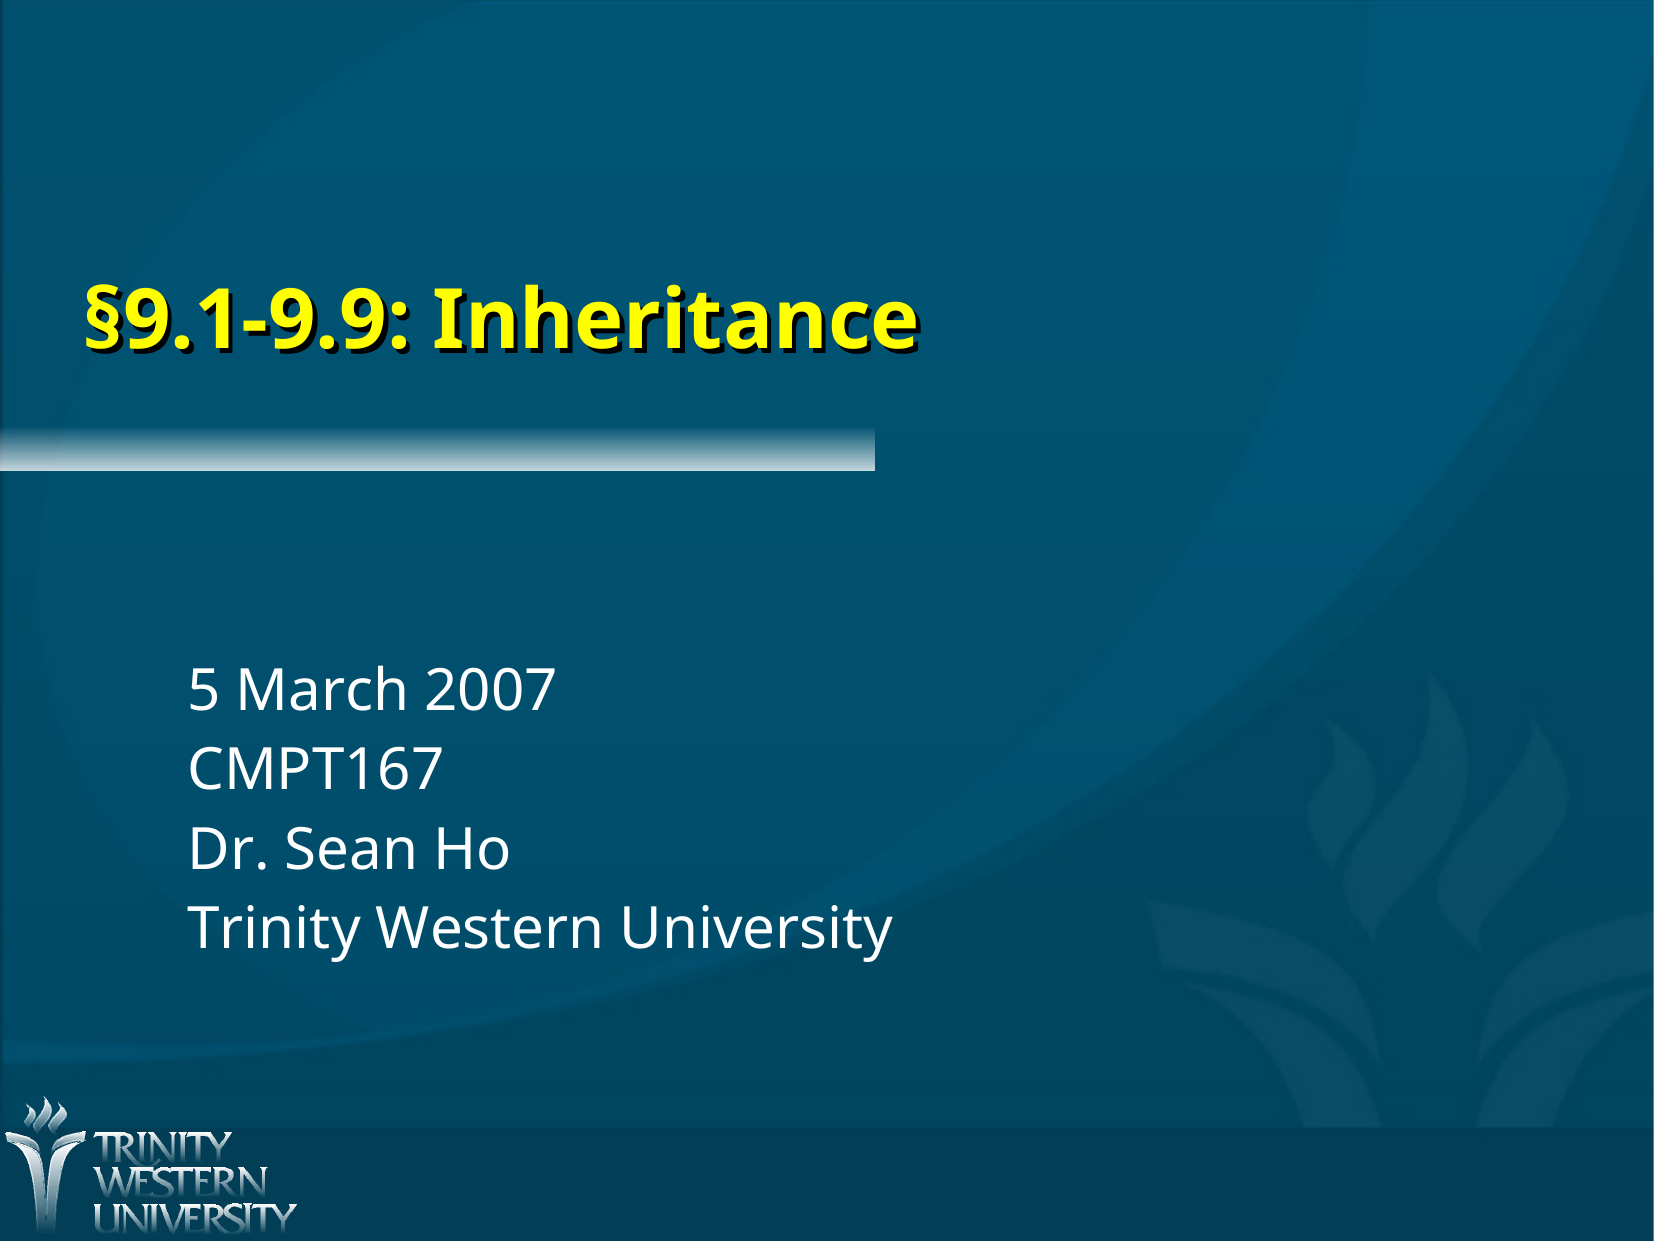

# §9.1-9.9: Inheritance
5 March 2007
CMPT167
Dr. Sean Ho
Trinity Western University